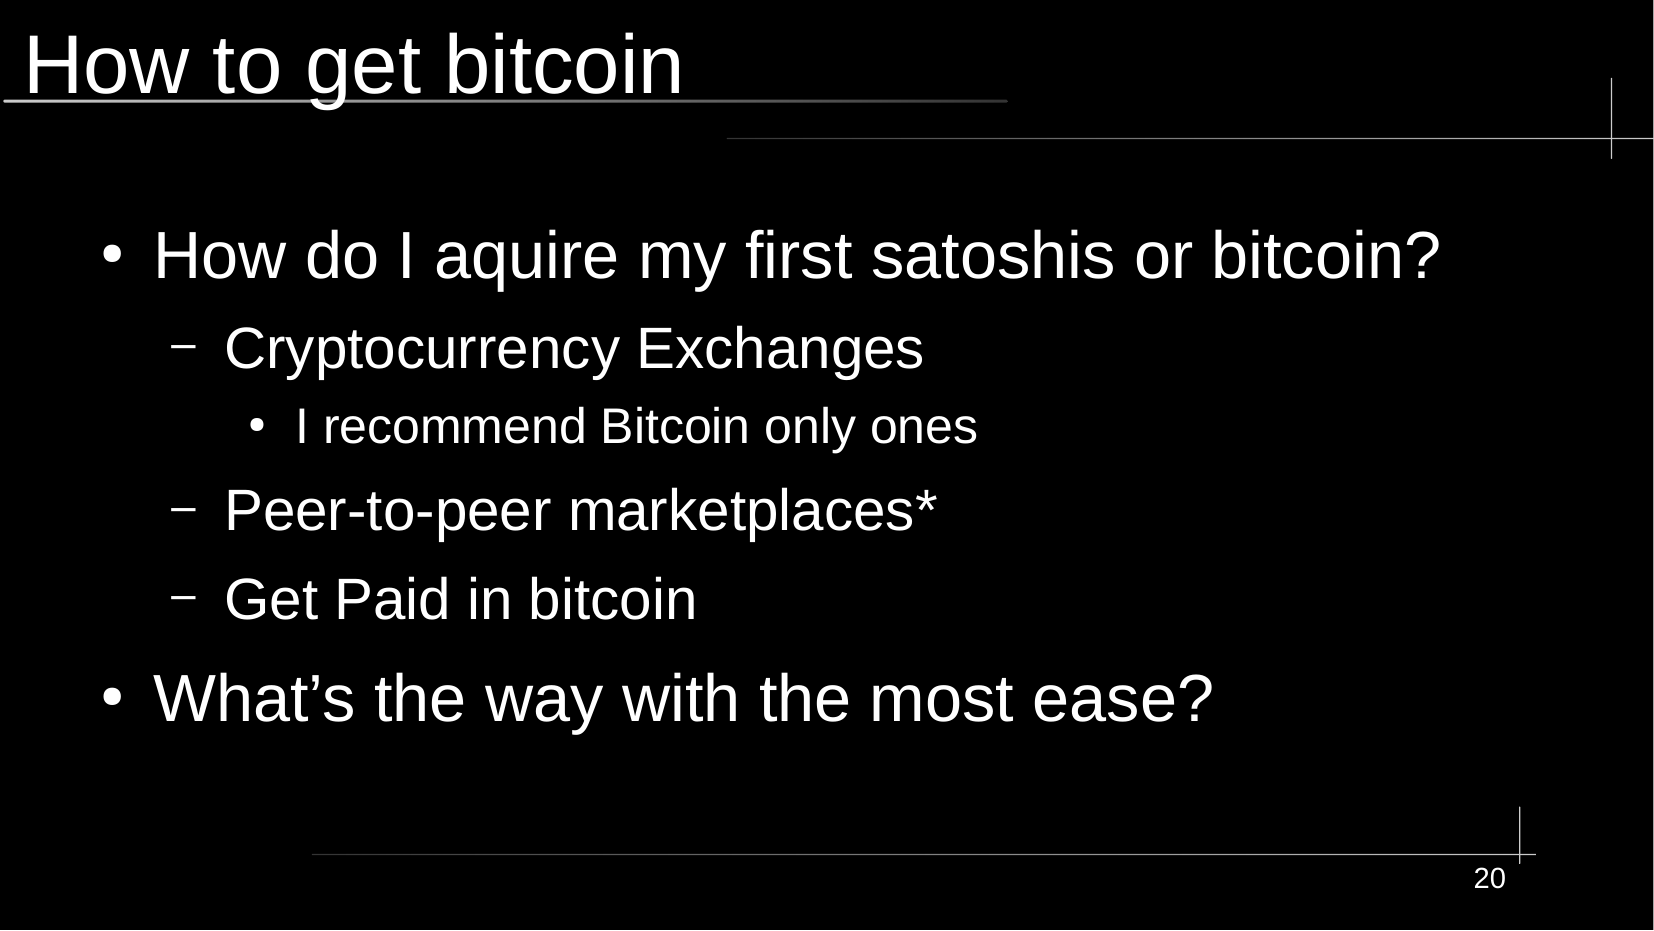

# How to get bitcoin
How do I aquire my first satoshis or bitcoin?
Cryptocurrency Exchanges
I recommend Bitcoin only ones
Peer-to-peer marketplaces*
Get Paid in bitcoin
What’s the way with the most ease?
20